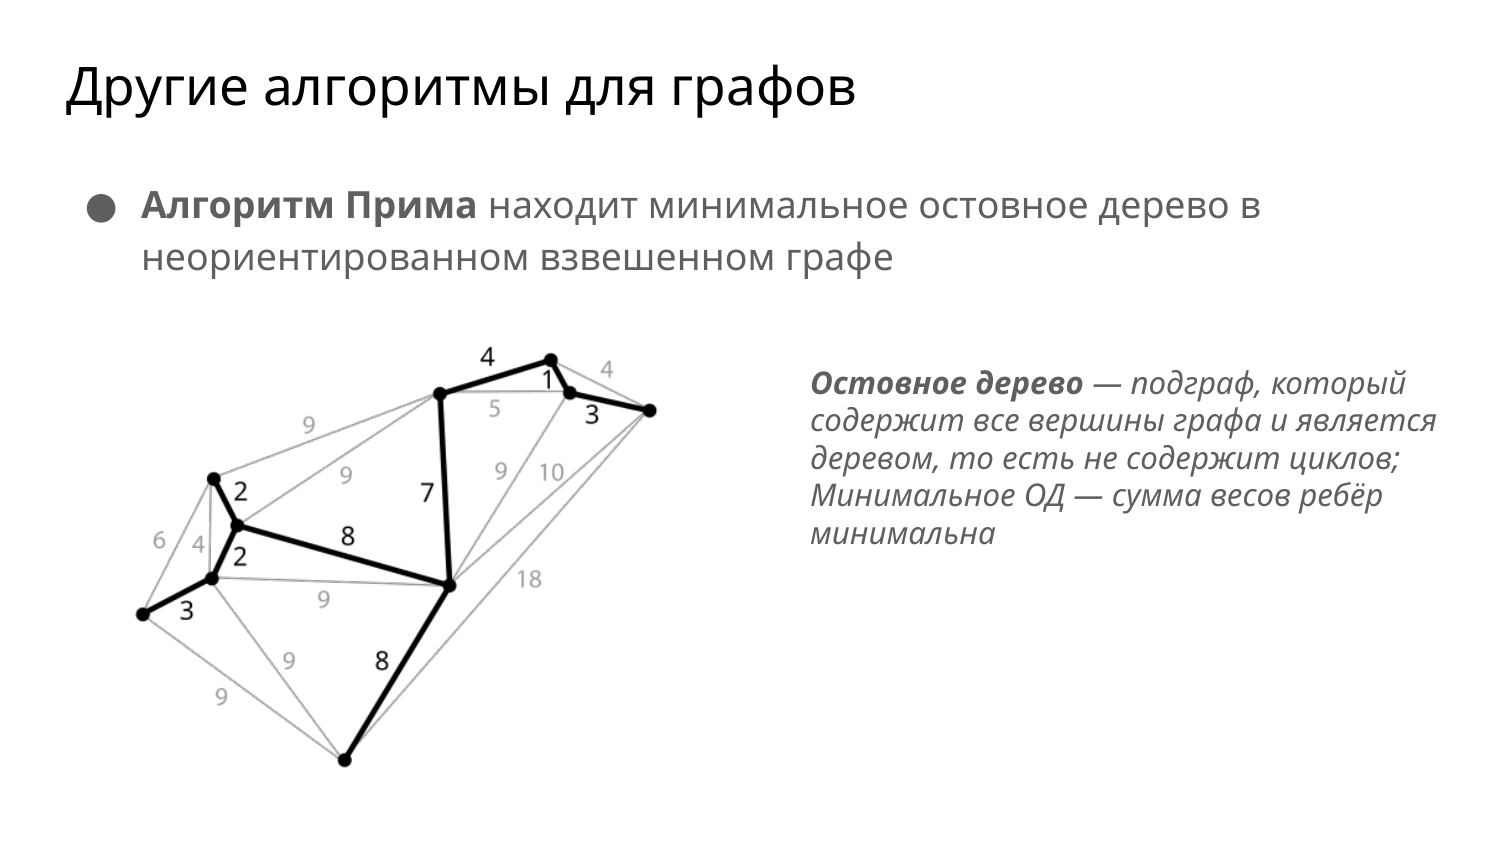

# Другие алгоритмы для графов
Алгоритм Прима находит минимальное остовное дерево в неориентированном взвешенном графе
Остовное дерево — подграф, который содержит все вершины графа и является деревом, то есть не содержит циклов; Минимальное ОД — сумма весов ребёр минимальна